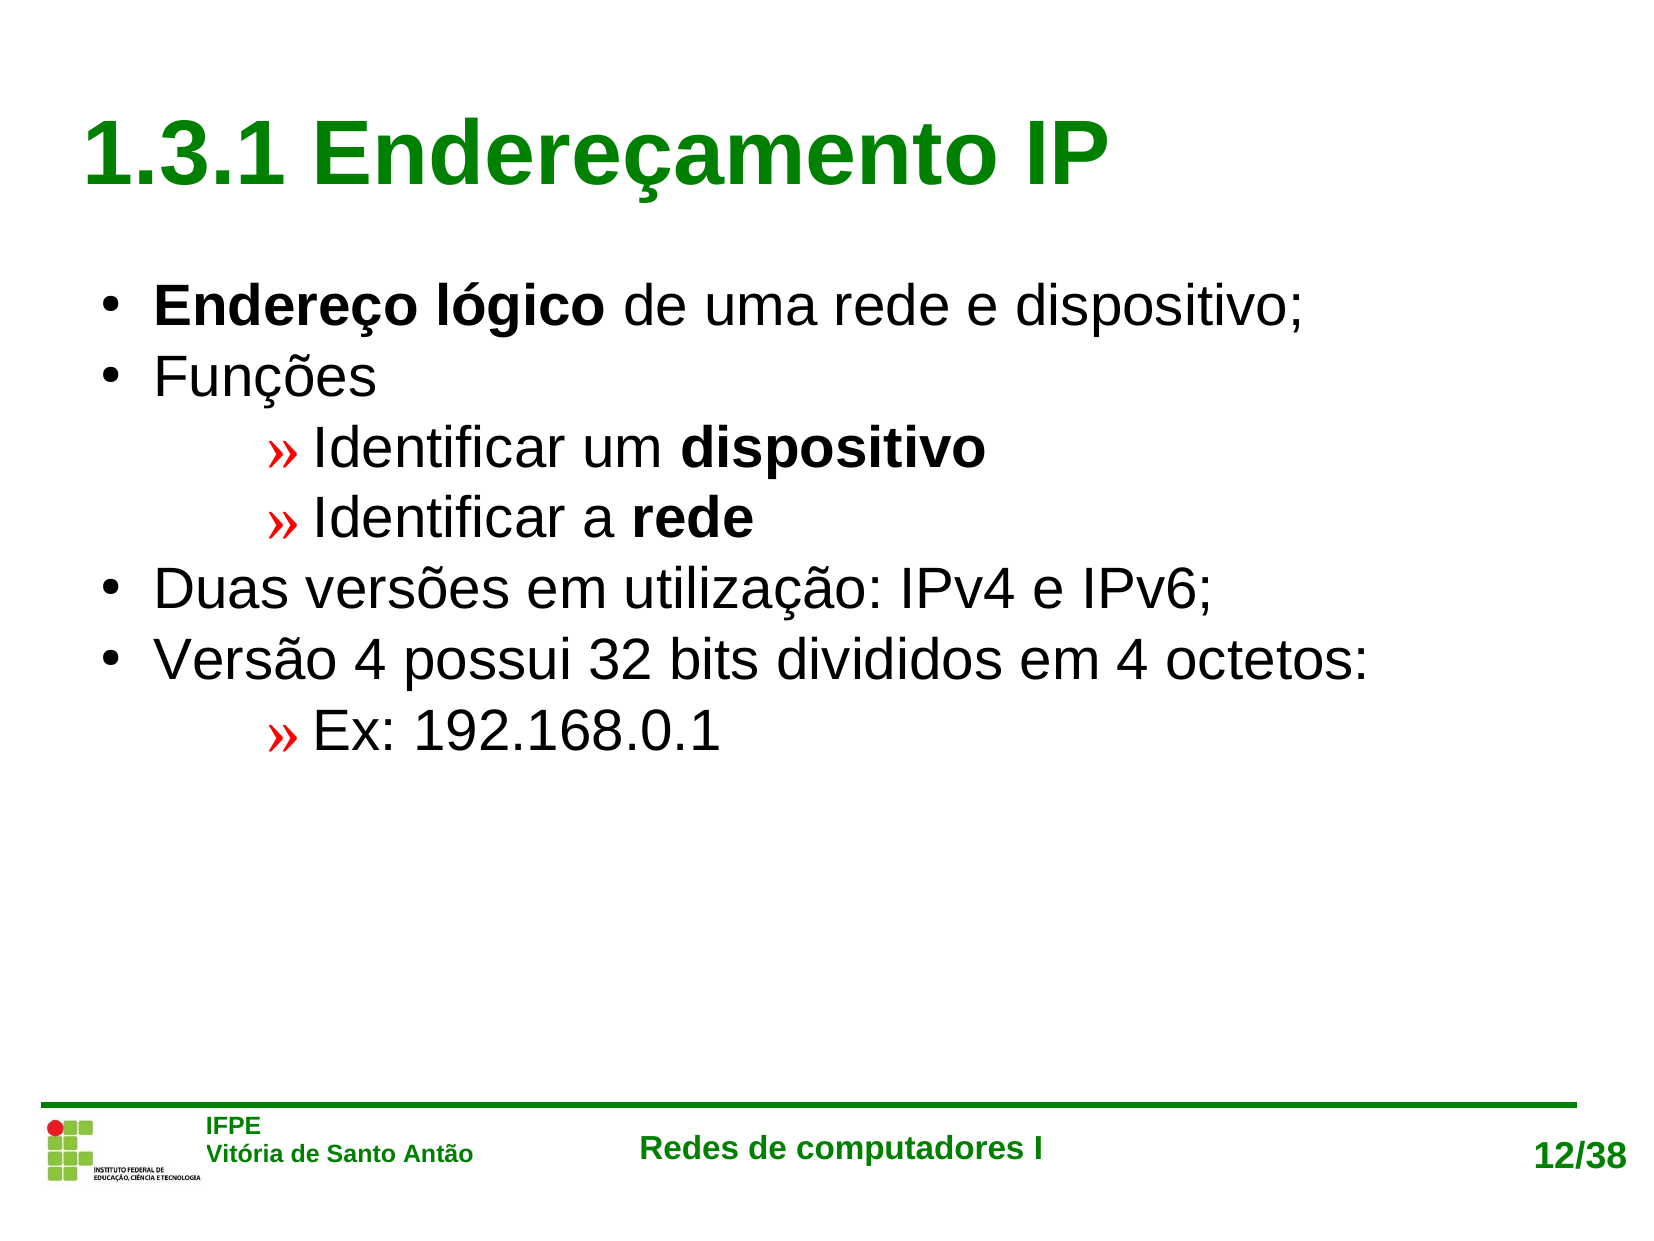

# 1.3.1 Endereçamento IP
Endereço lógico de uma rede e dispositivo;
Funções
Identificar um dispositivo
Identificar a rede
Duas versões em utilização: IPv4 e IPv6;
Versão 4 possui 32 bits divididos em 4 octetos:
Ex: 192.168.0.1